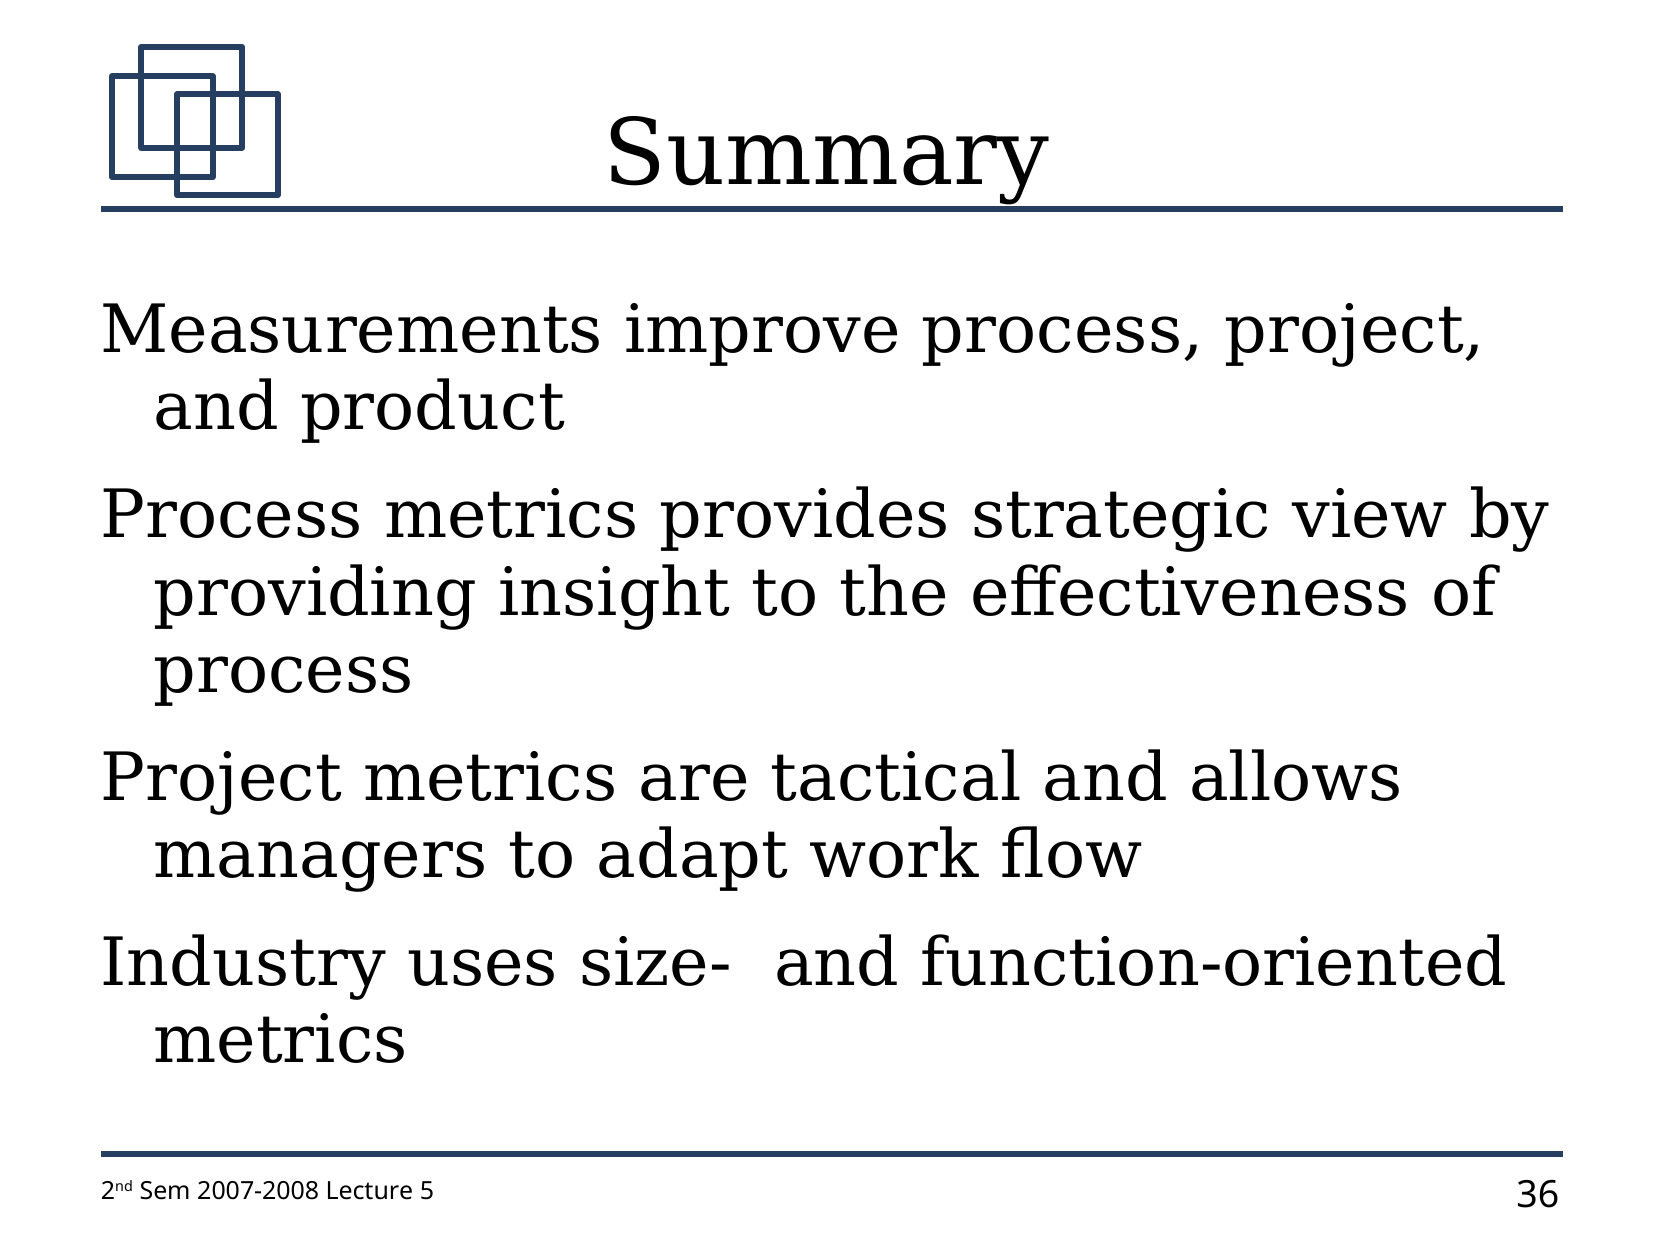

# Summary
Measurements improve process, project, and product
Process metrics provides strategic view by providing insight to the effectiveness of process
Project metrics are tactical and allows managers to adapt work flow
Industry uses size- and function-oriented metrics